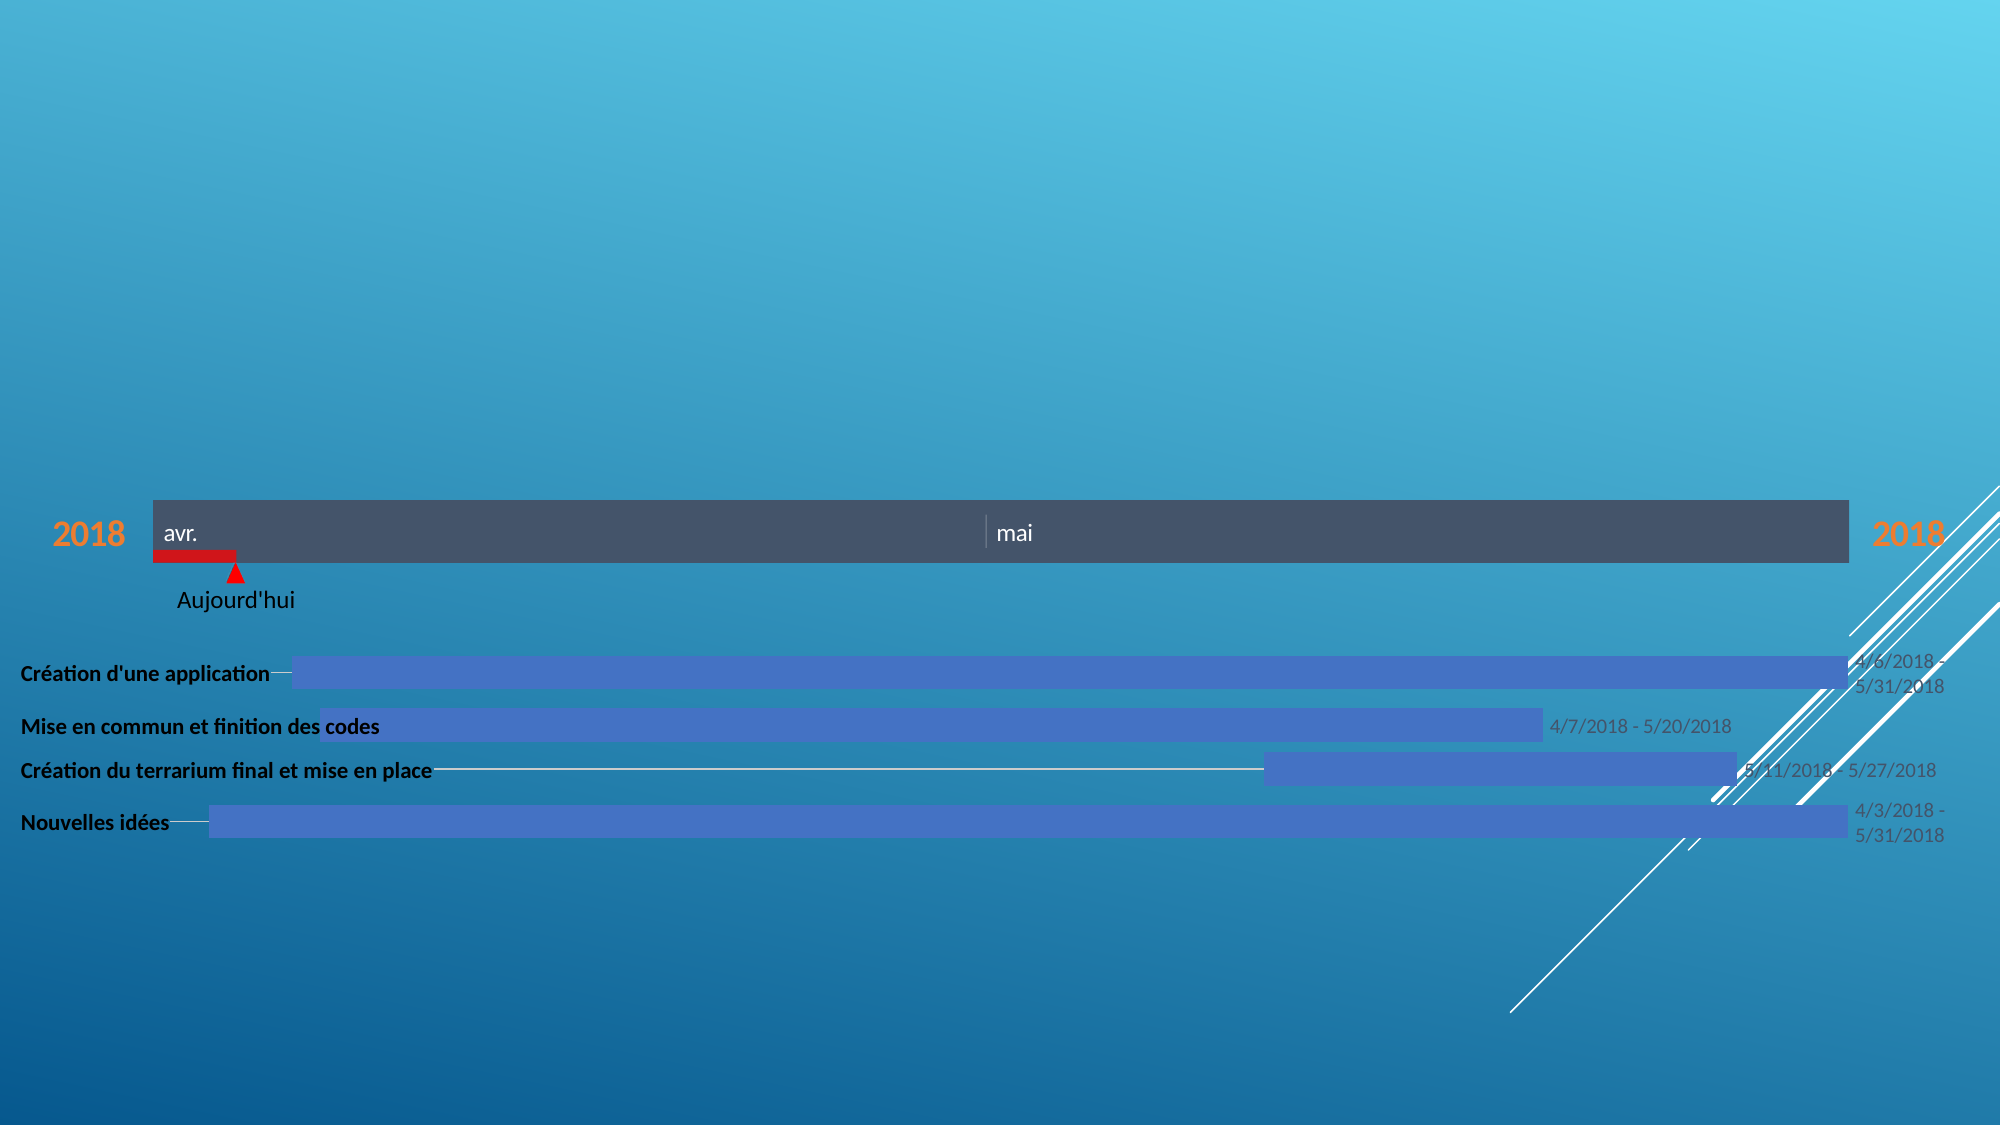

2018
2018
avr.
mai
Aujourd'hui
56 jours
4/6/2018 - 5/31/2018
Création d'une application
44 jours
Mise en commun et finition des codes
4/7/2018 - 5/20/2018
17 jours
Création du terrarium final et mise en place
5/11/2018 - 5/27/2018
59 jours
4/3/2018 - 5/31/2018
Nouvelles idées